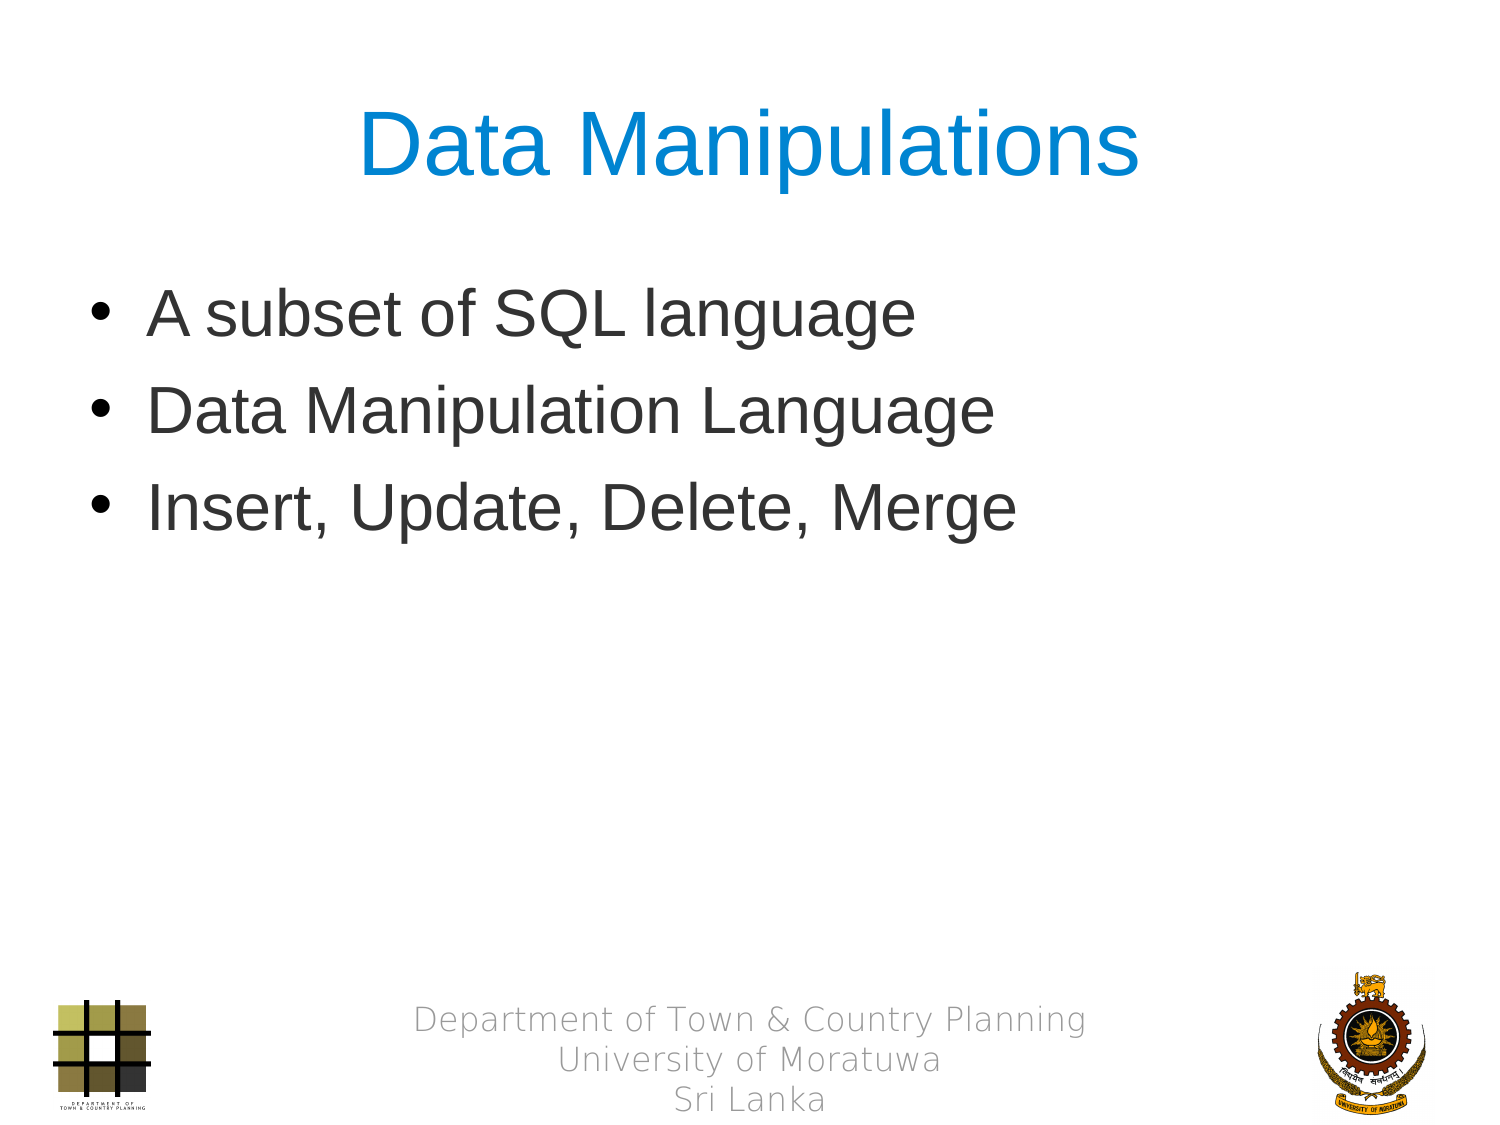

# Data Manipulations
A subset of SQL language
Data Manipulation Language
Insert, Update, Delete, Merge